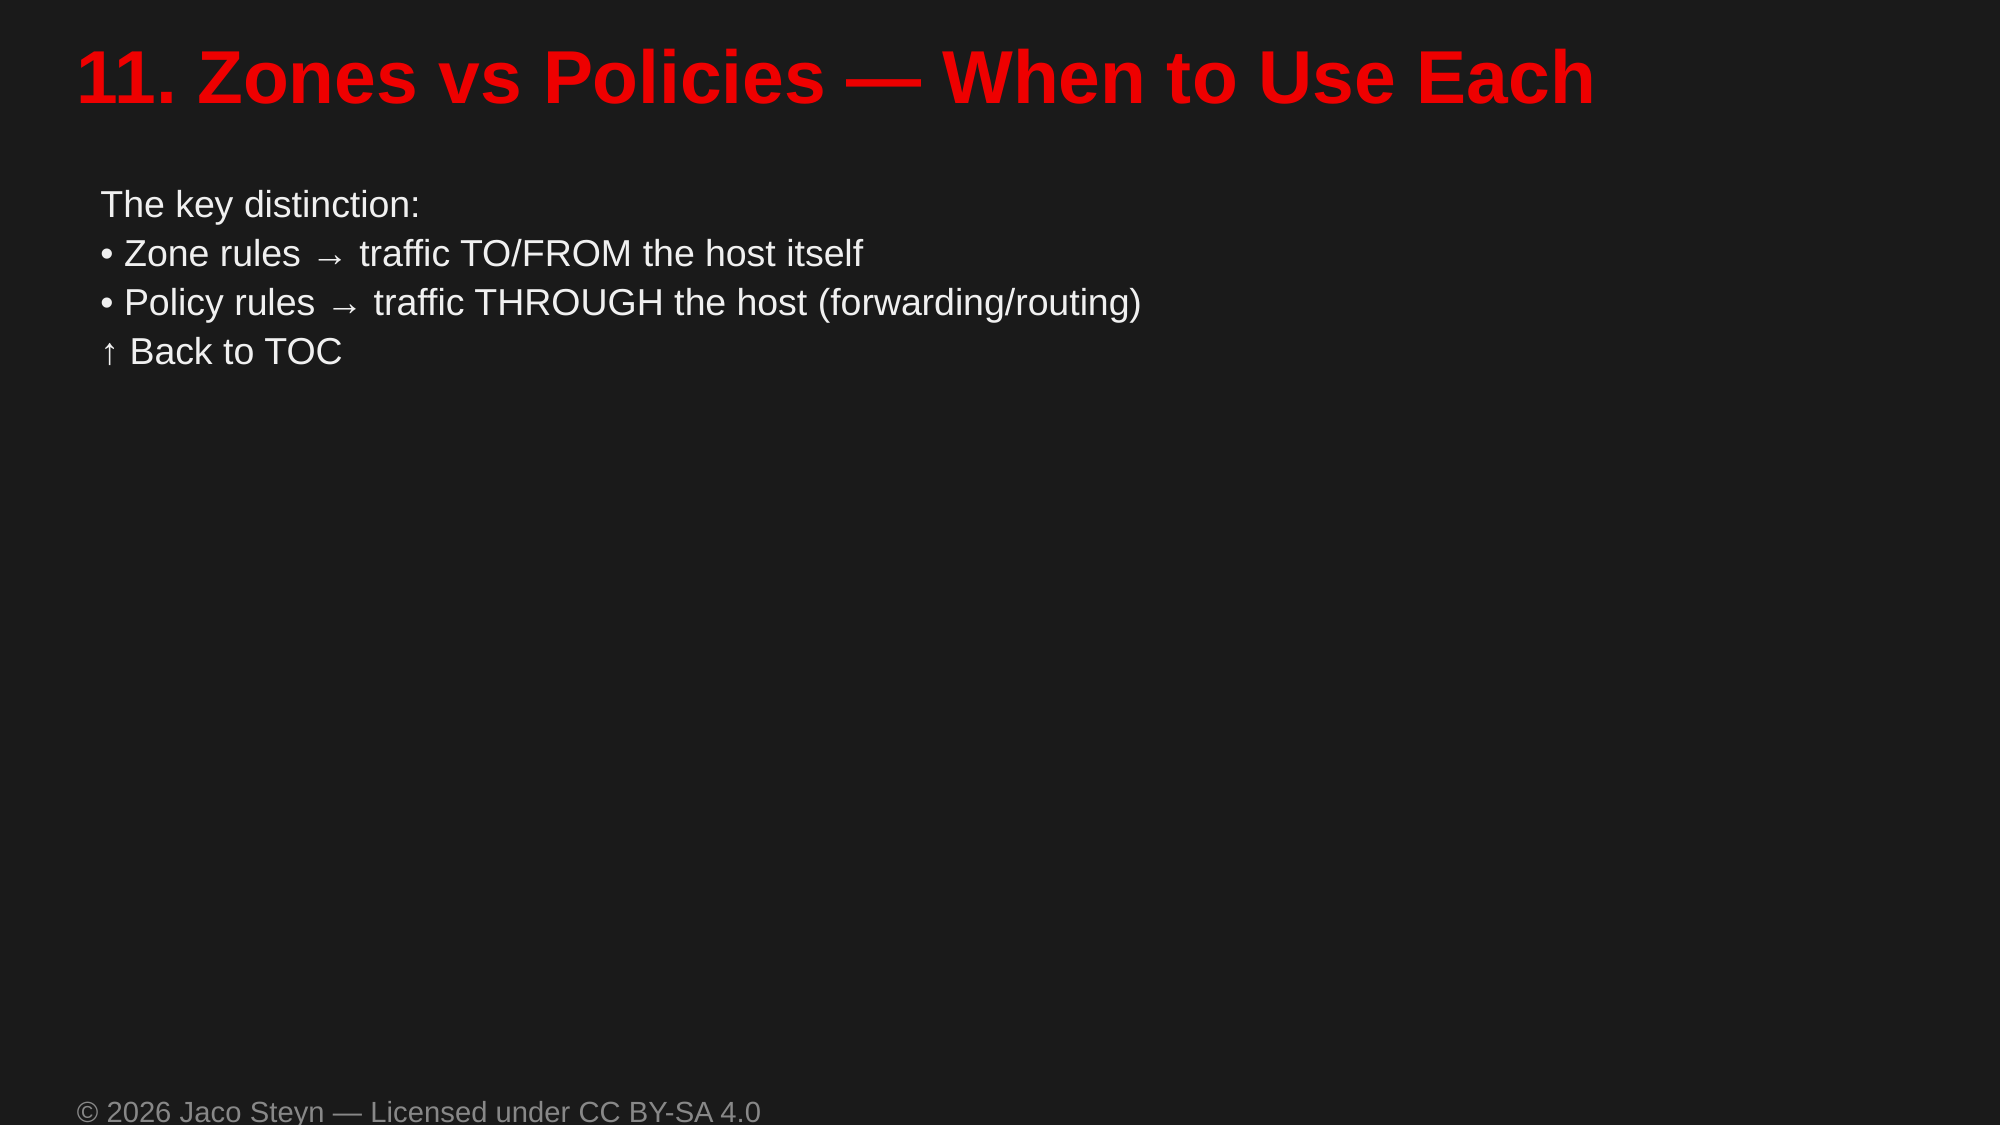

11. Zones vs Policies — When to Use Each
The key distinction:
• Zone rules → traffic TO/FROM the host itself
• Policy rules → traffic THROUGH the host (forwarding/routing)
↑ Back to TOC
© 2026 Jaco Steyn — Licensed under CC BY-SA 4.0